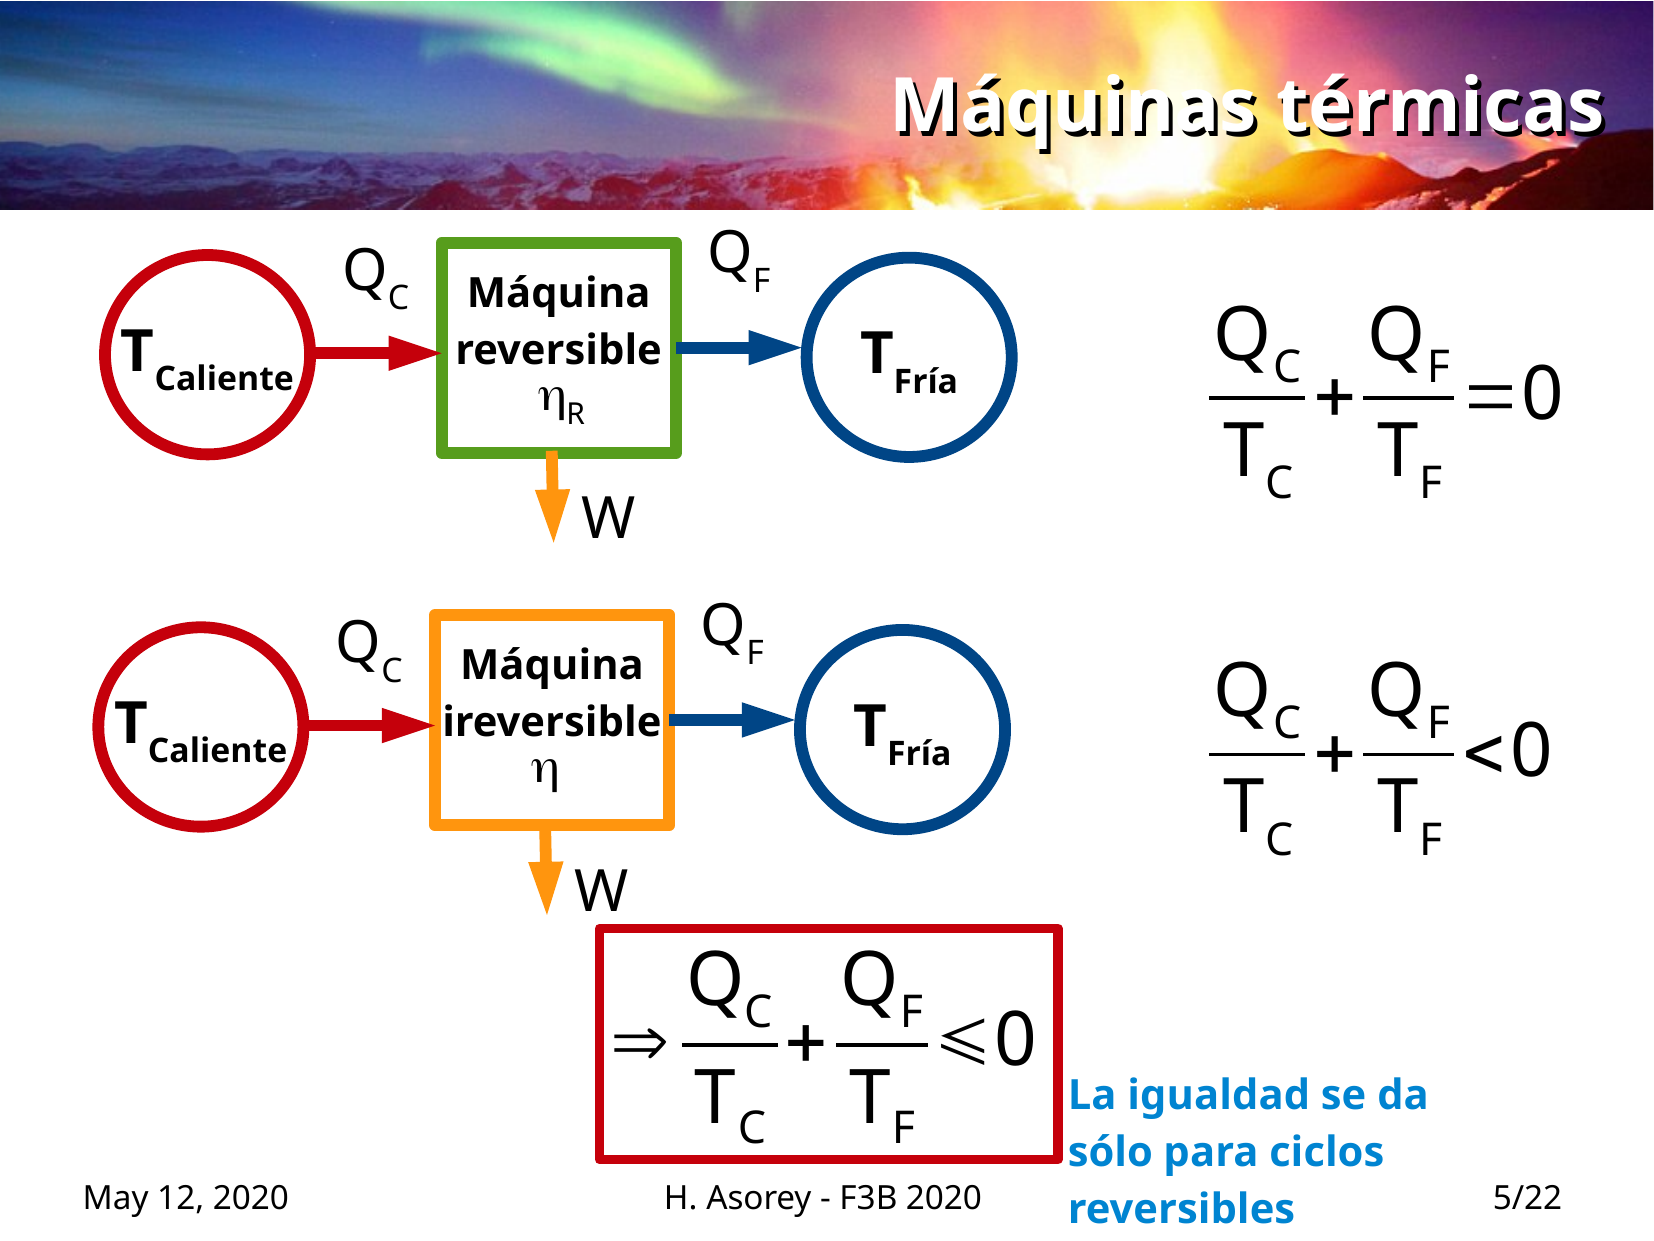

# Máquinas térmicas
Máquina
reversible
TCaliente
TFría
QF
QC
W
Máquina
ireversible
TCaliente
TFría
QF
QC
W
La igualdad se da sólo para ciclos reversibles
May 12, 2020
H. Asorey - F3B 2020
5